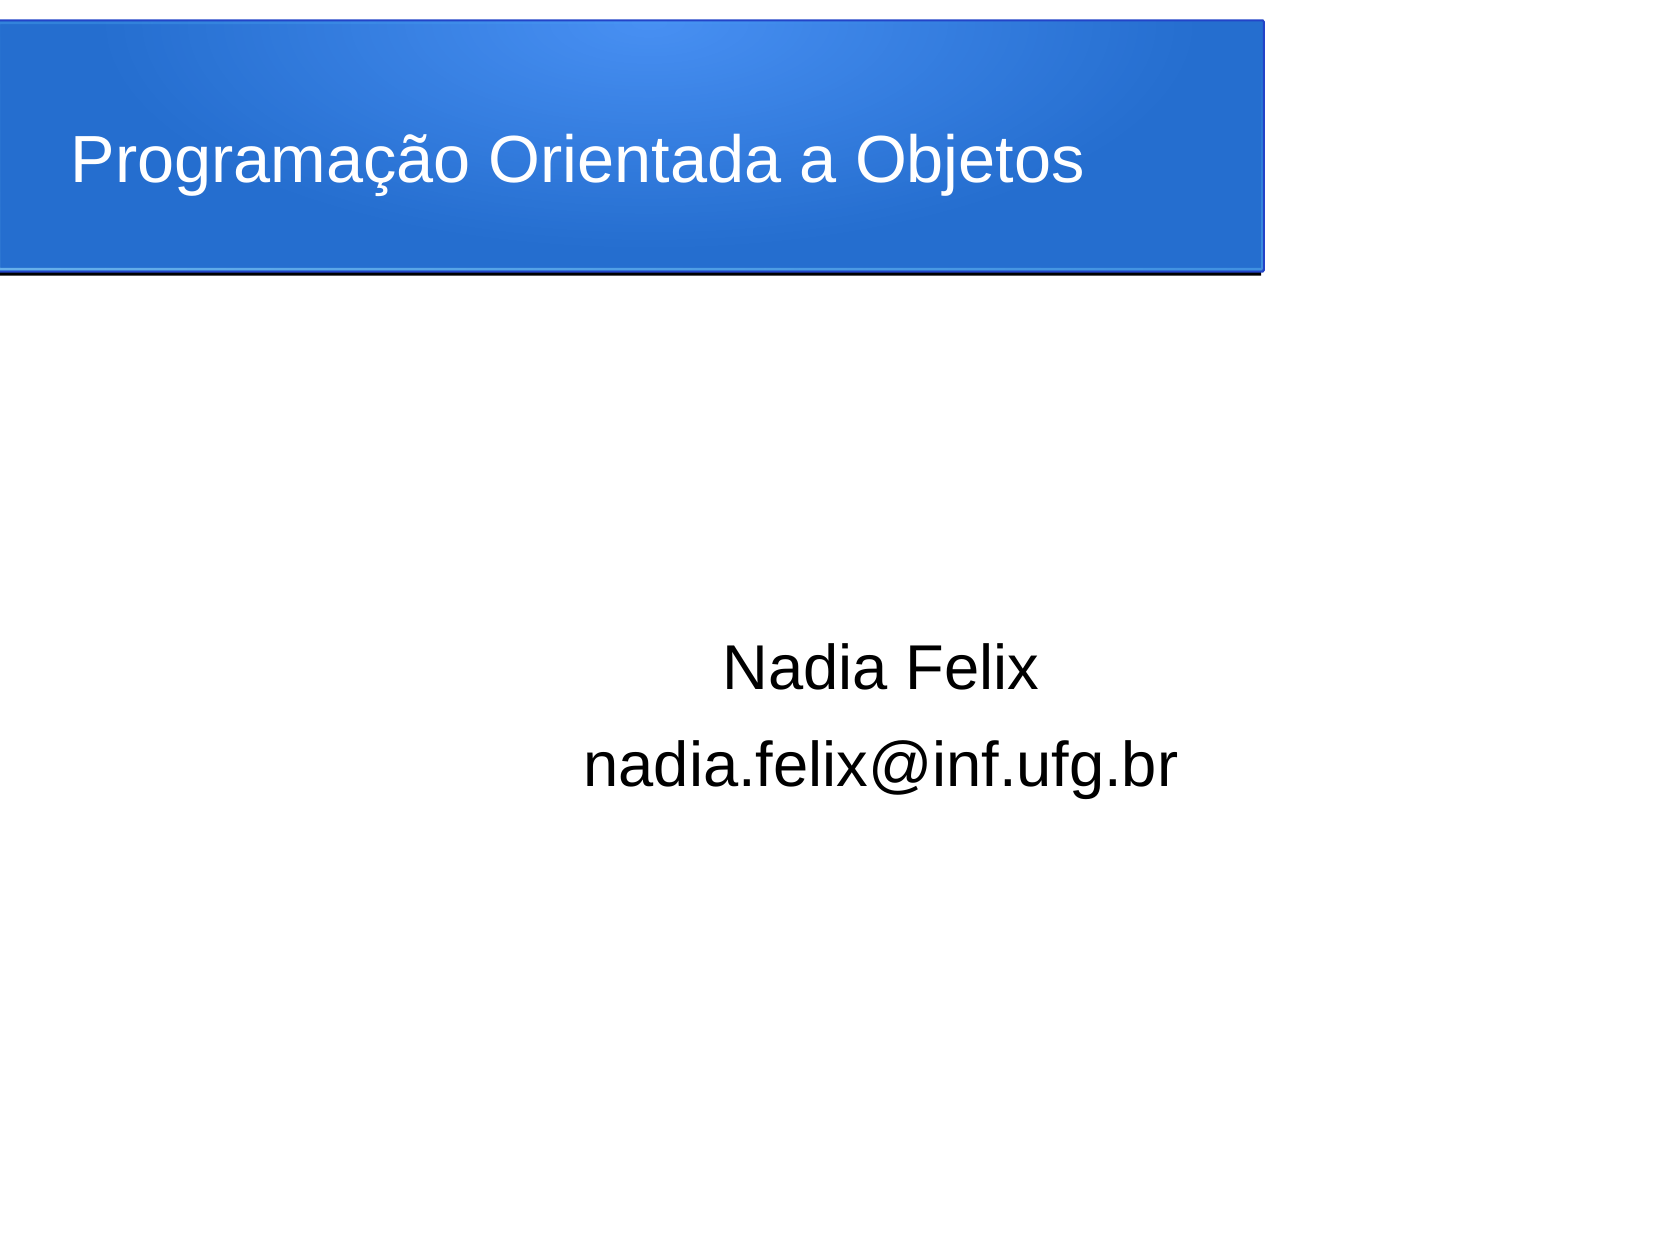

# Programação Orientada a Objetos
Nadia Felix
nadia.felix@inf.ufg.br